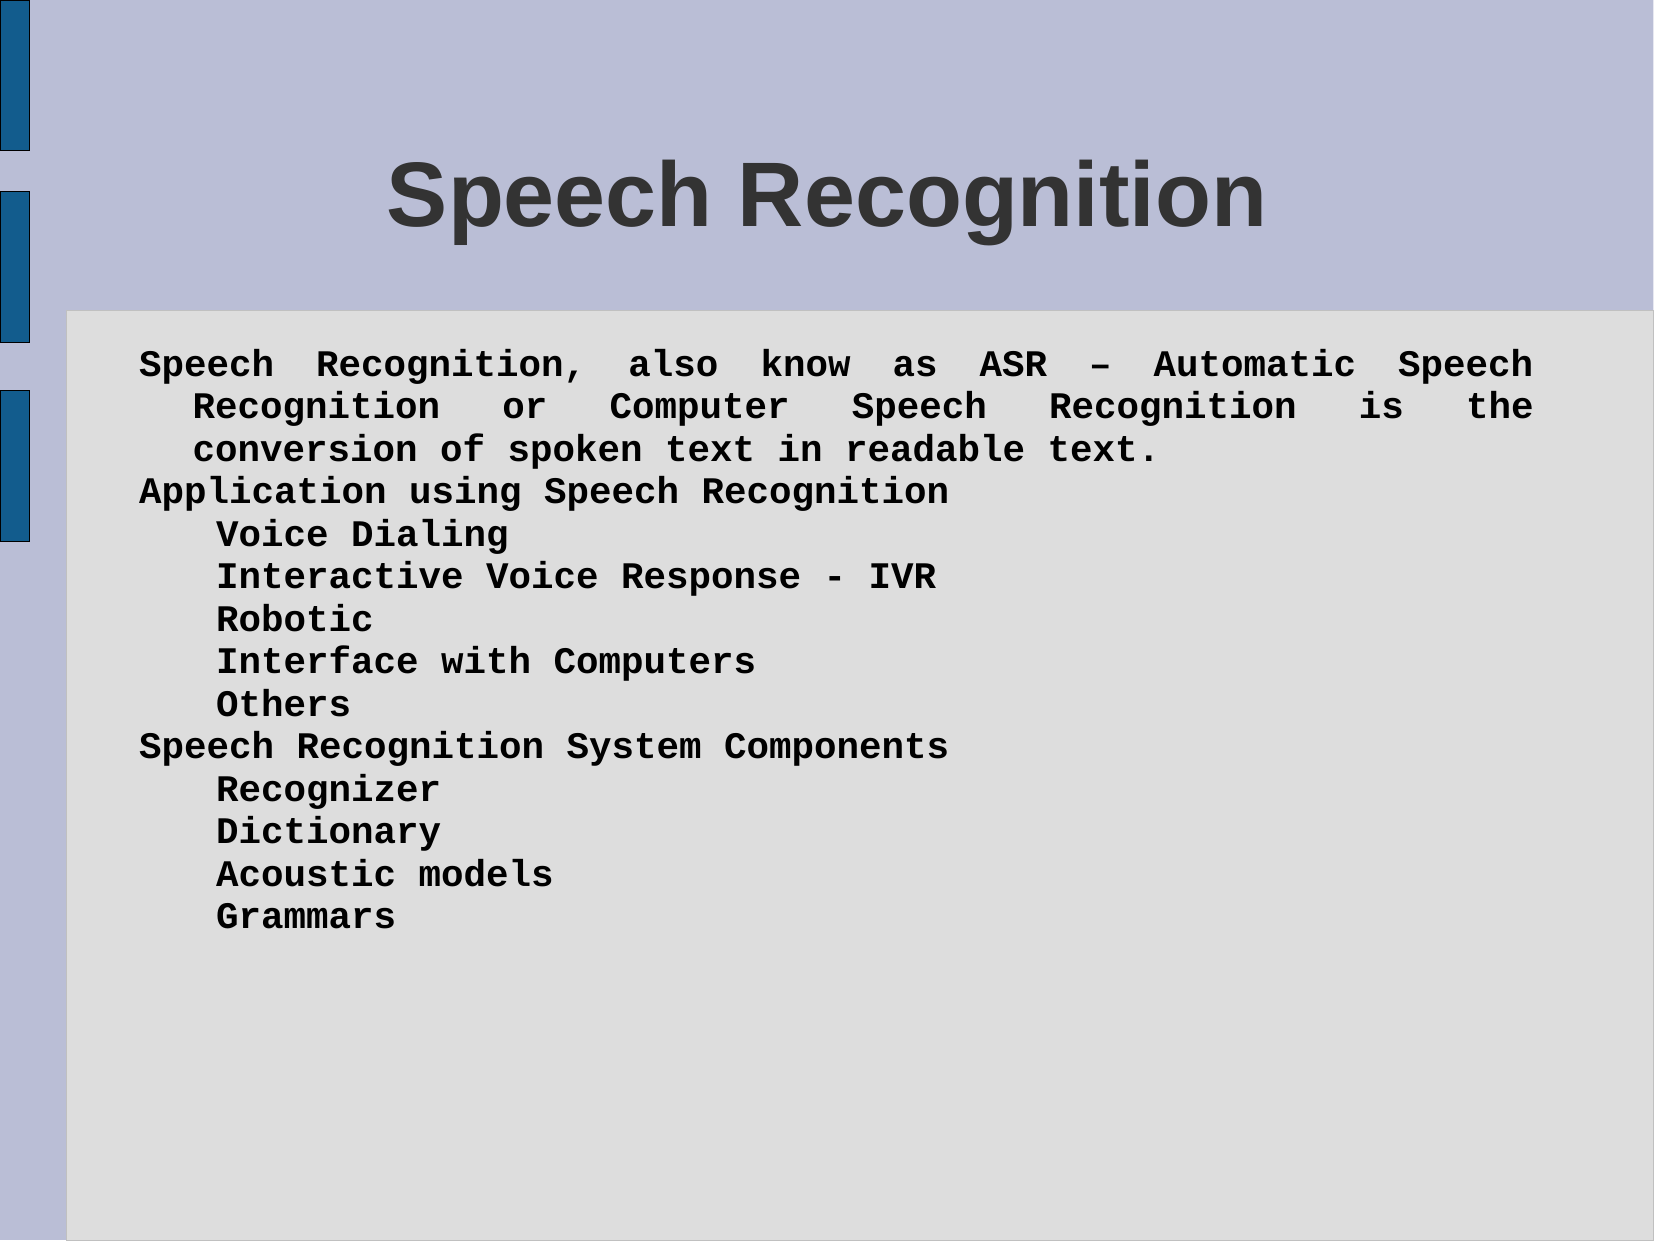

# Speech Recognition
Speech Recognition, also know as ASR – Automatic Speech Recognition or Computer Speech Recognition is the conversion of spoken text in readable text.
Application using Speech Recognition
Voice Dialing
Interactive Voice Response - IVR
Robotic
Interface with Computers
Others
Speech Recognition System Components
Recognizer
Dictionary
Acoustic models
Grammars